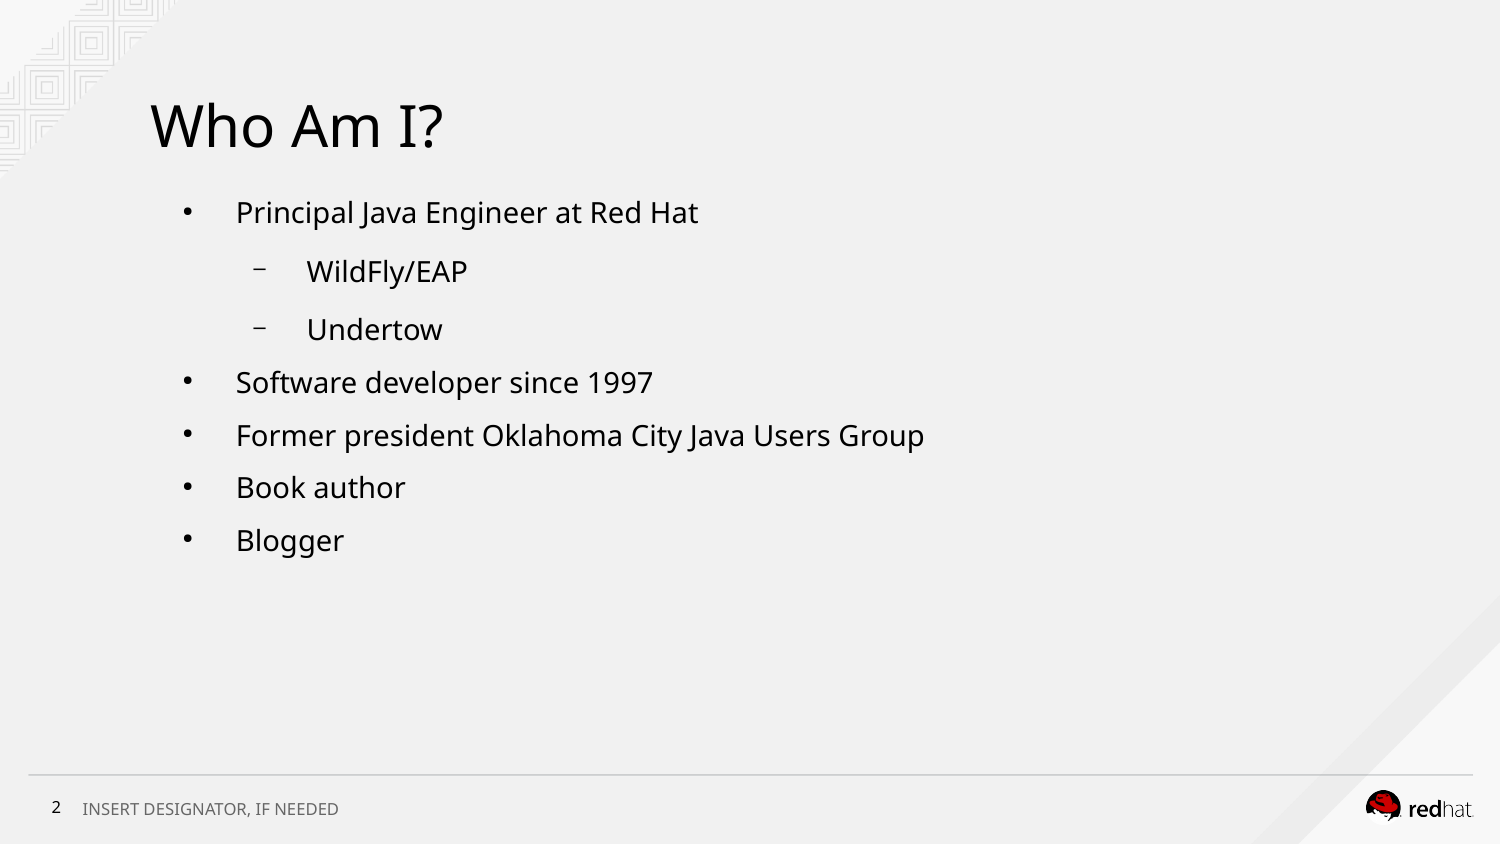

Who Am I?
# Principal Java Engineer at Red Hat
WildFly/EAP
Undertow
Software developer since 1997
Former president Oklahoma City Java Users Group
Book author
Blogger